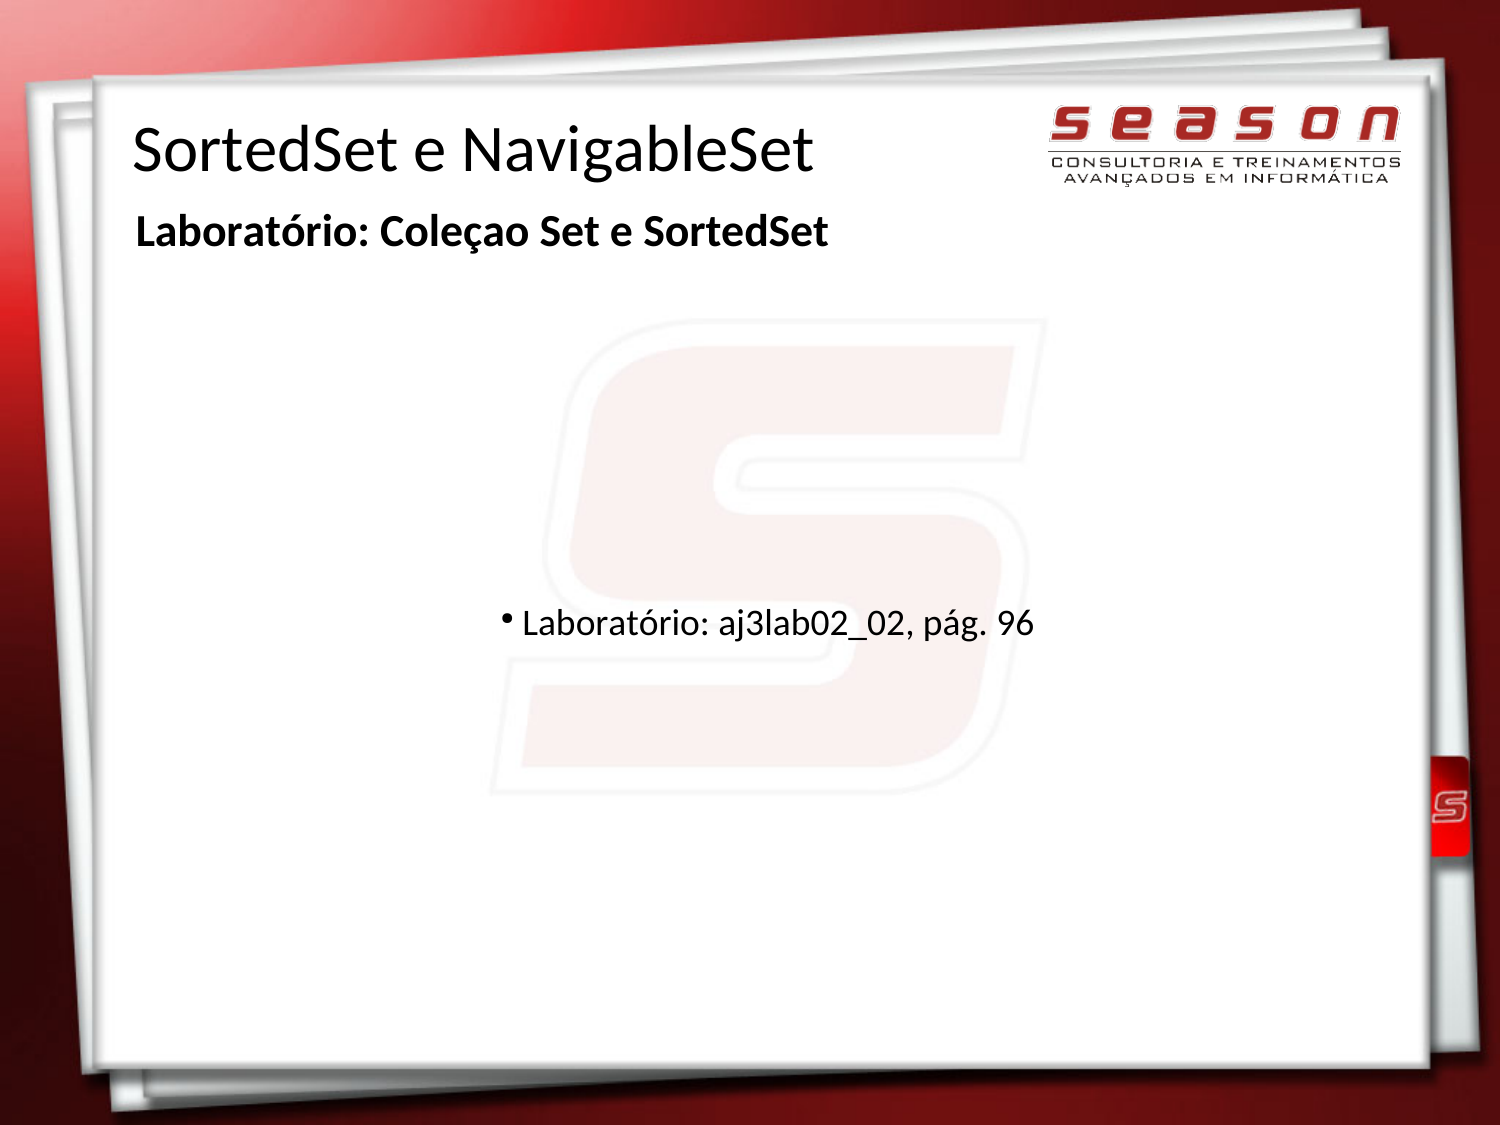

# SortedSet e NavigableSet
Laboratório: Coleçao Set e SortedSet
 Laboratório: aj3lab02_02, pág. 96